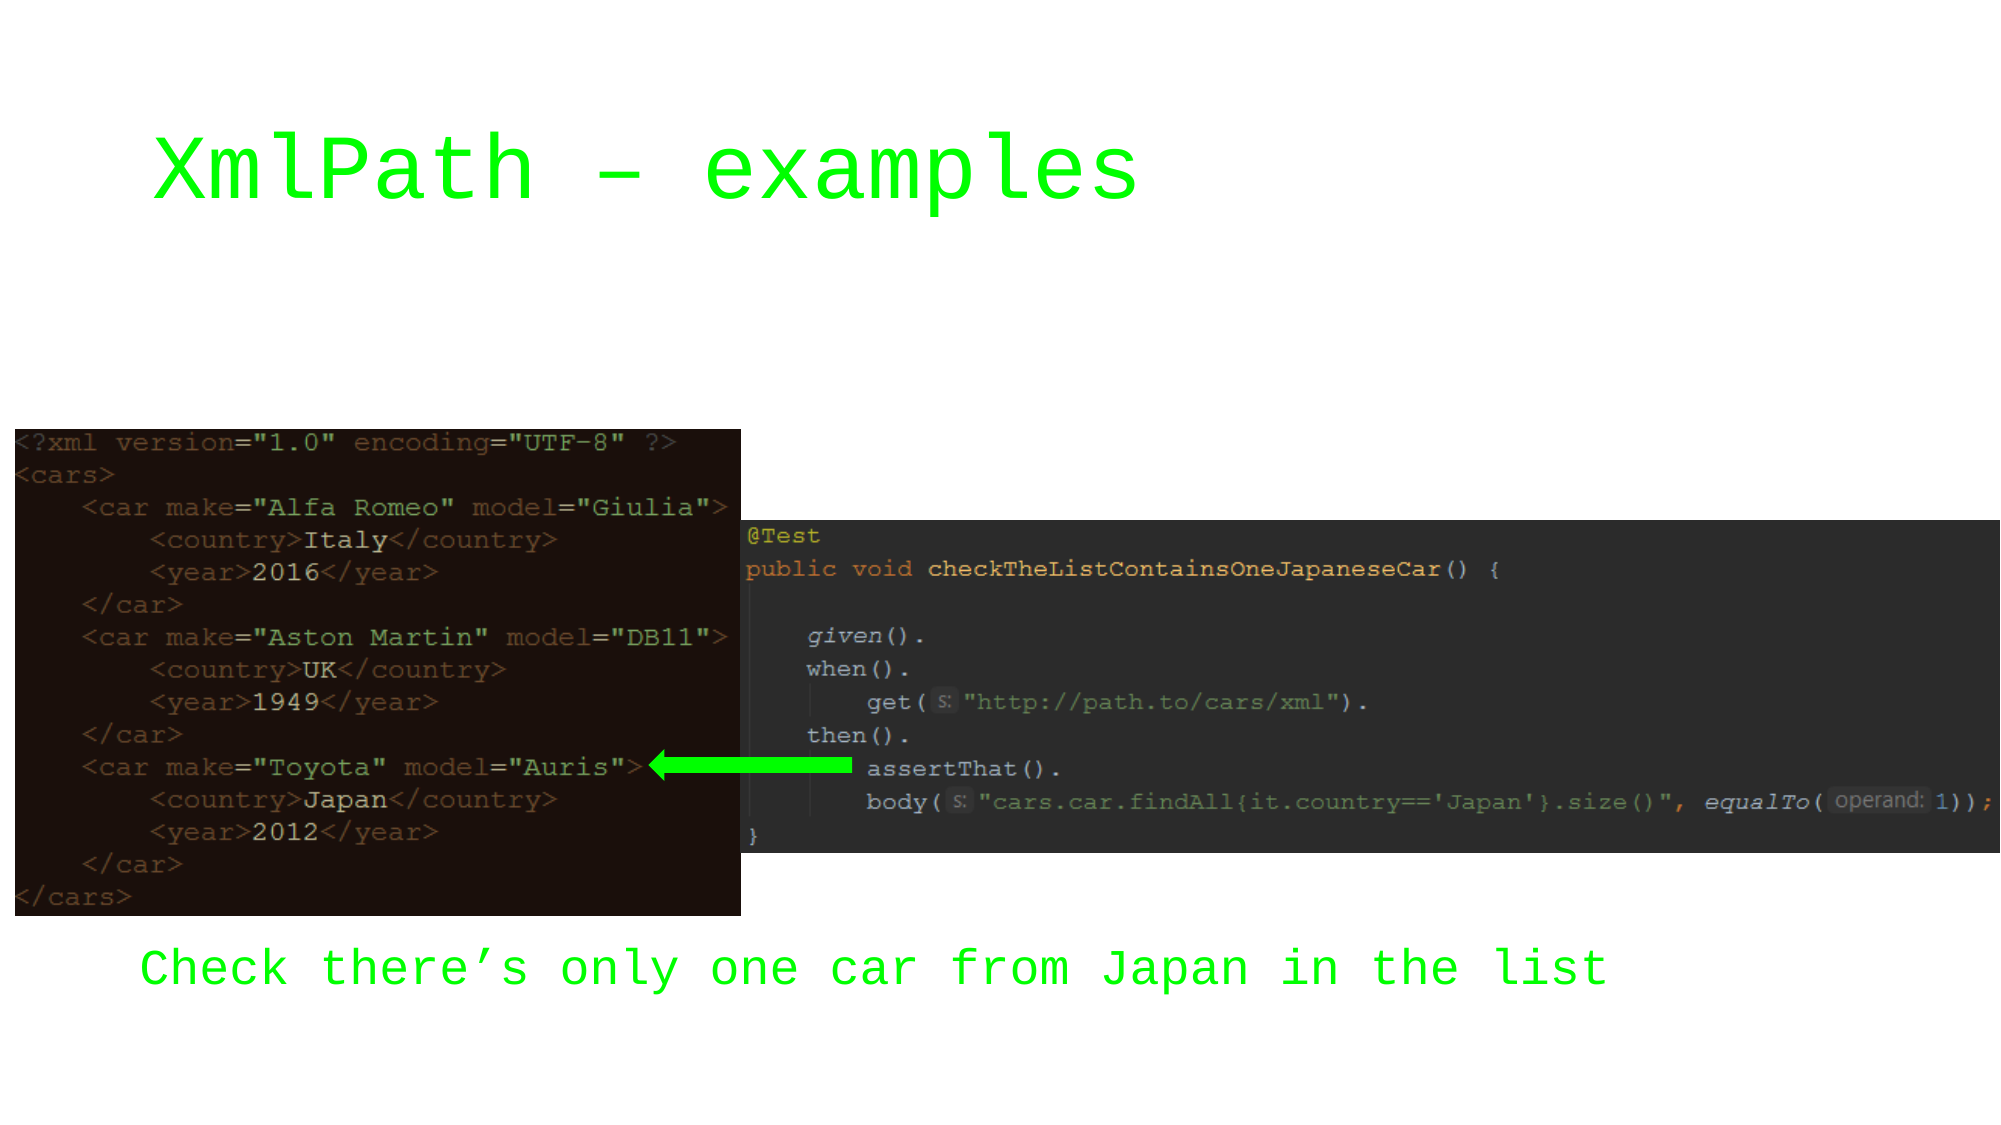

# XmlPath – examples
Check there’s only one car from Japan in the list